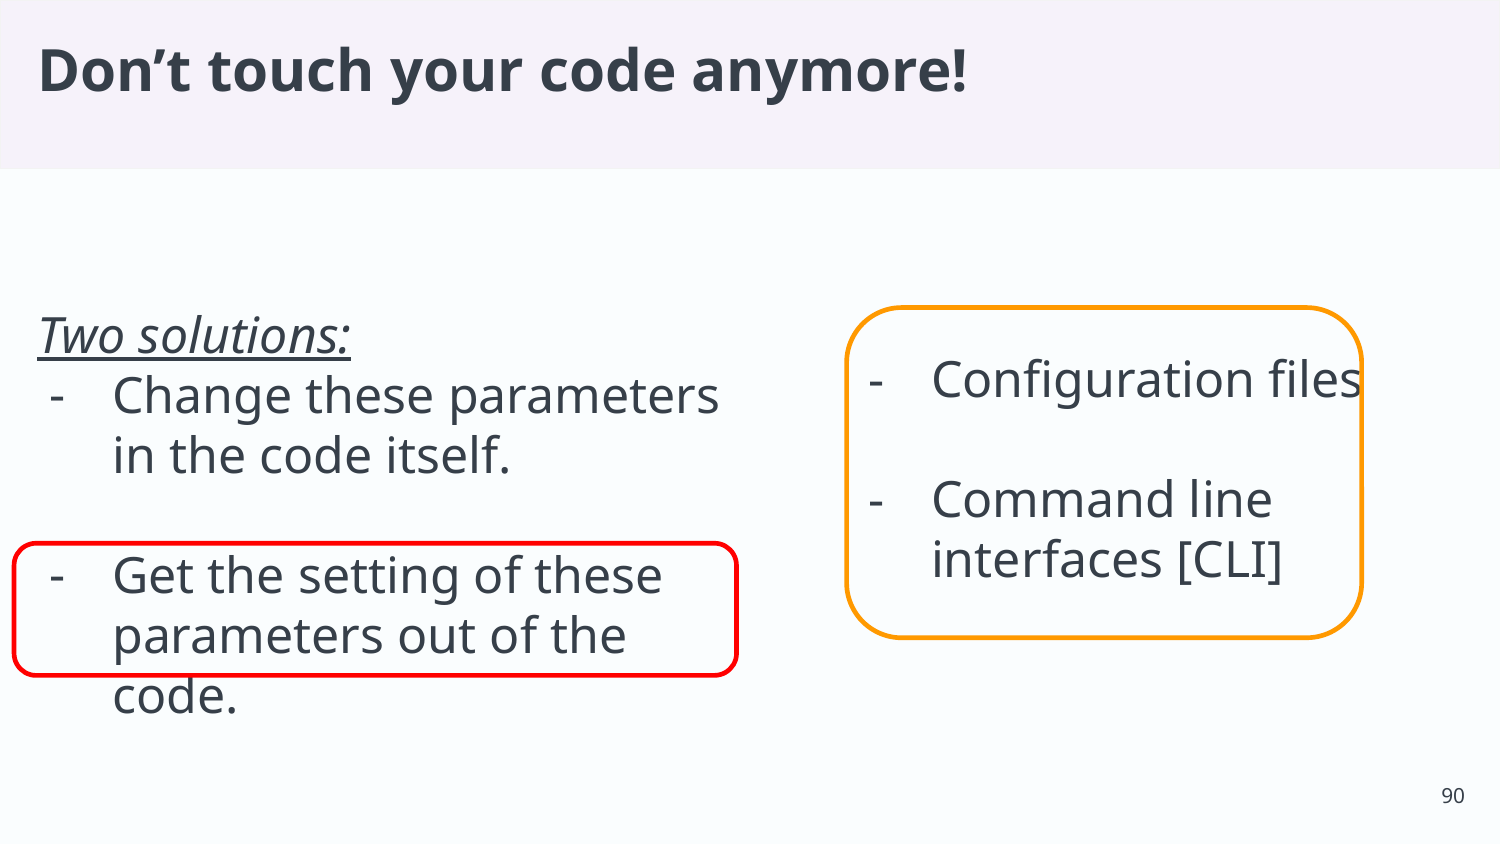

# Don’t touch your code anymore!
Two solutions:
Change these parameters in the code itself.
Get the setting of these parameters out of the code.
Configuration files
Command line interfaces [CLI]